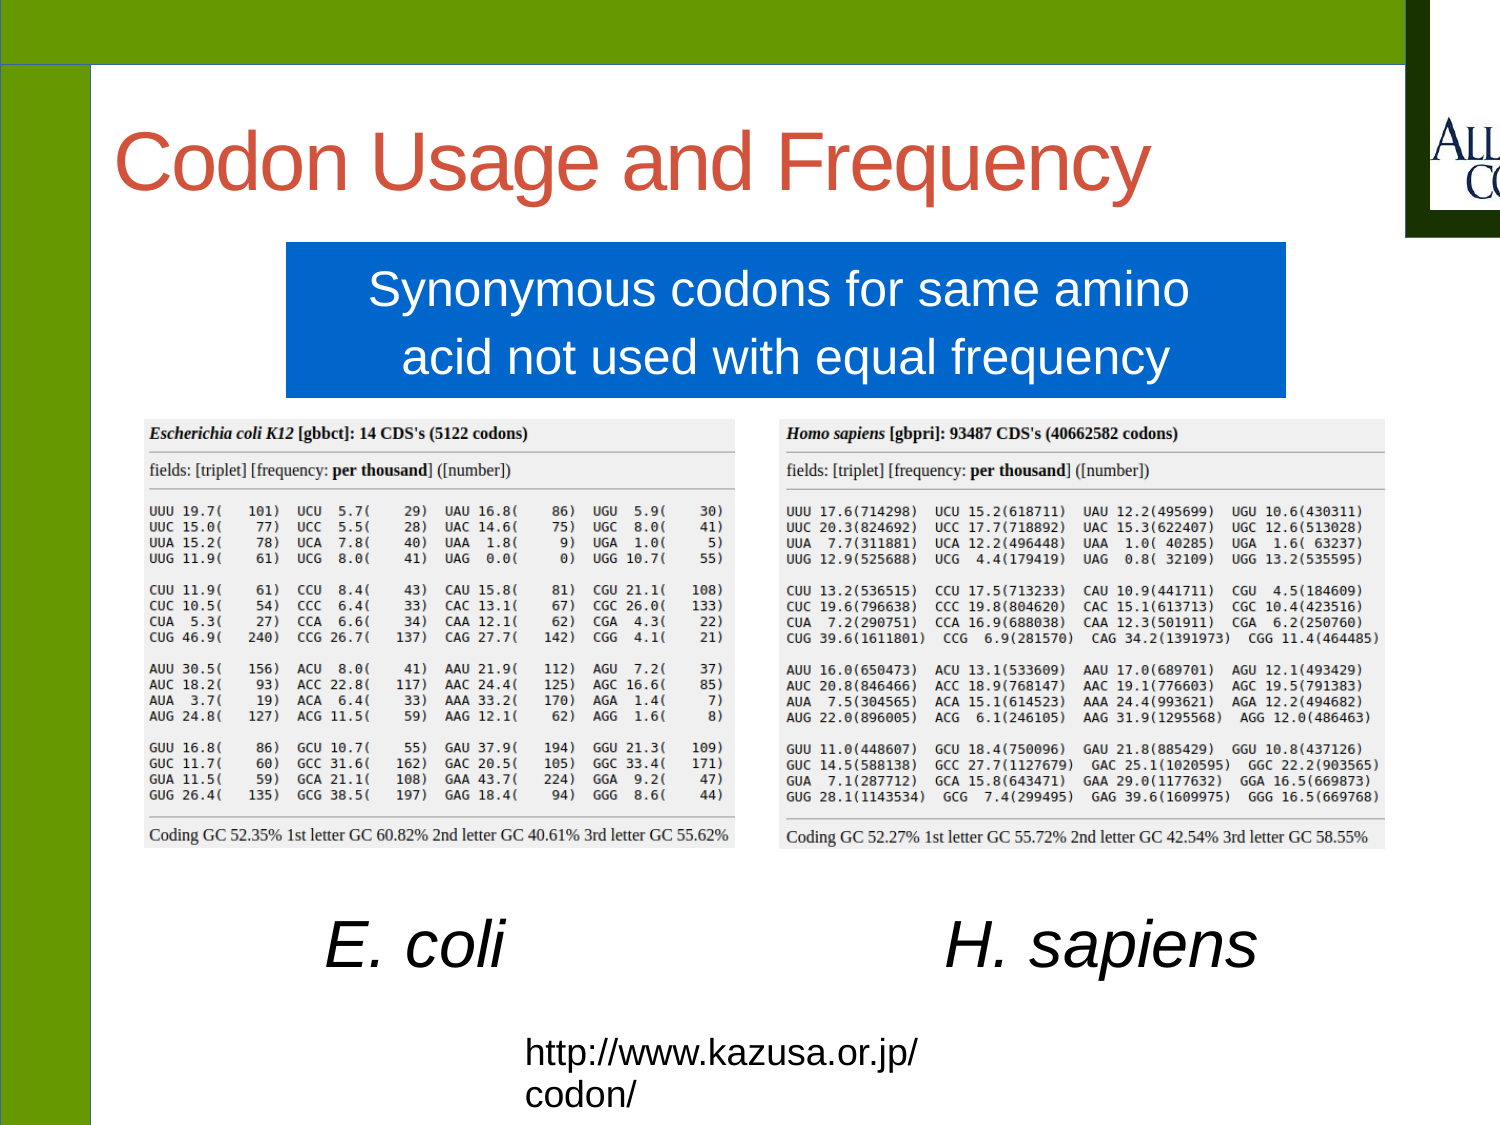

# Codon Usage and Frequency
Synonymous codons for same amino
acid not used with equal frequency
E. coli
H. sapiens
http://www.kazusa.or.jp/codon/